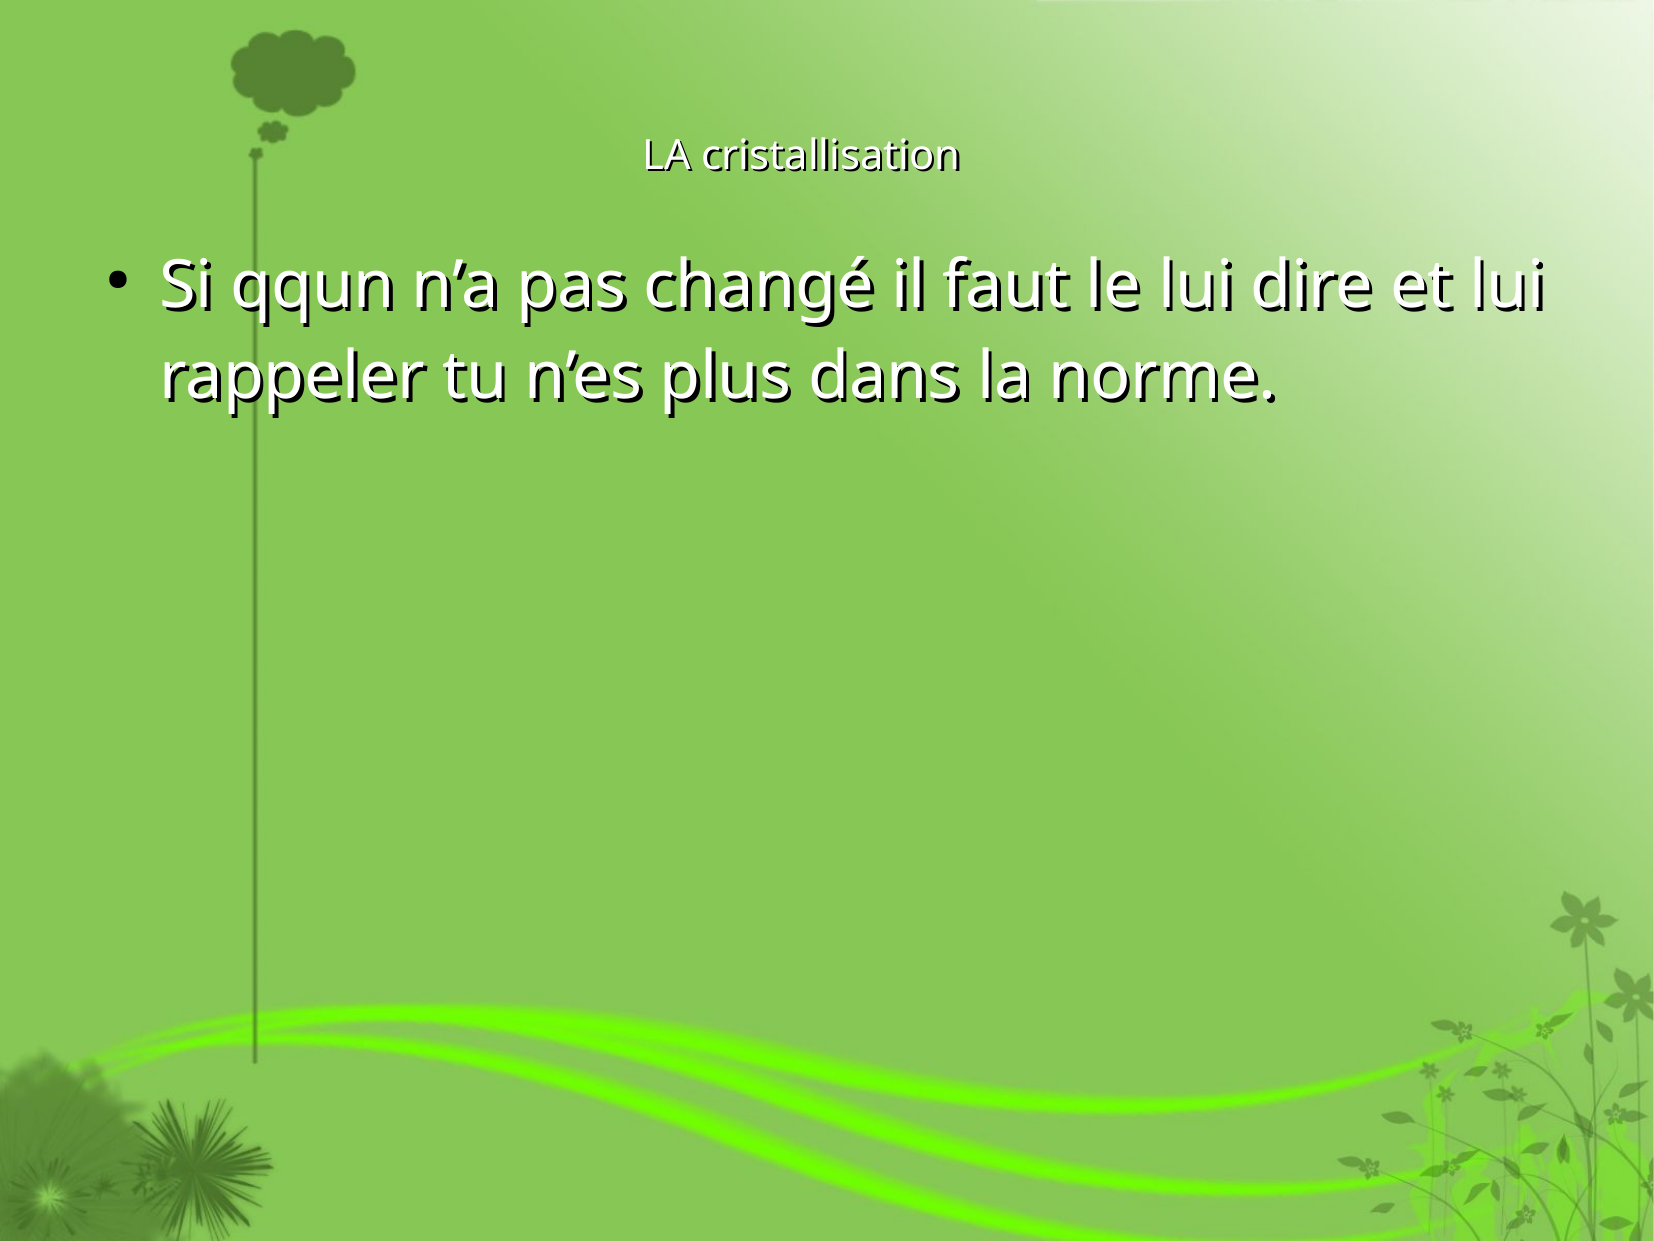

# LA cristallisation
Si qqun n’a pas changé il faut le lui dire et lui rappeler tu n’es plus dans la norme.